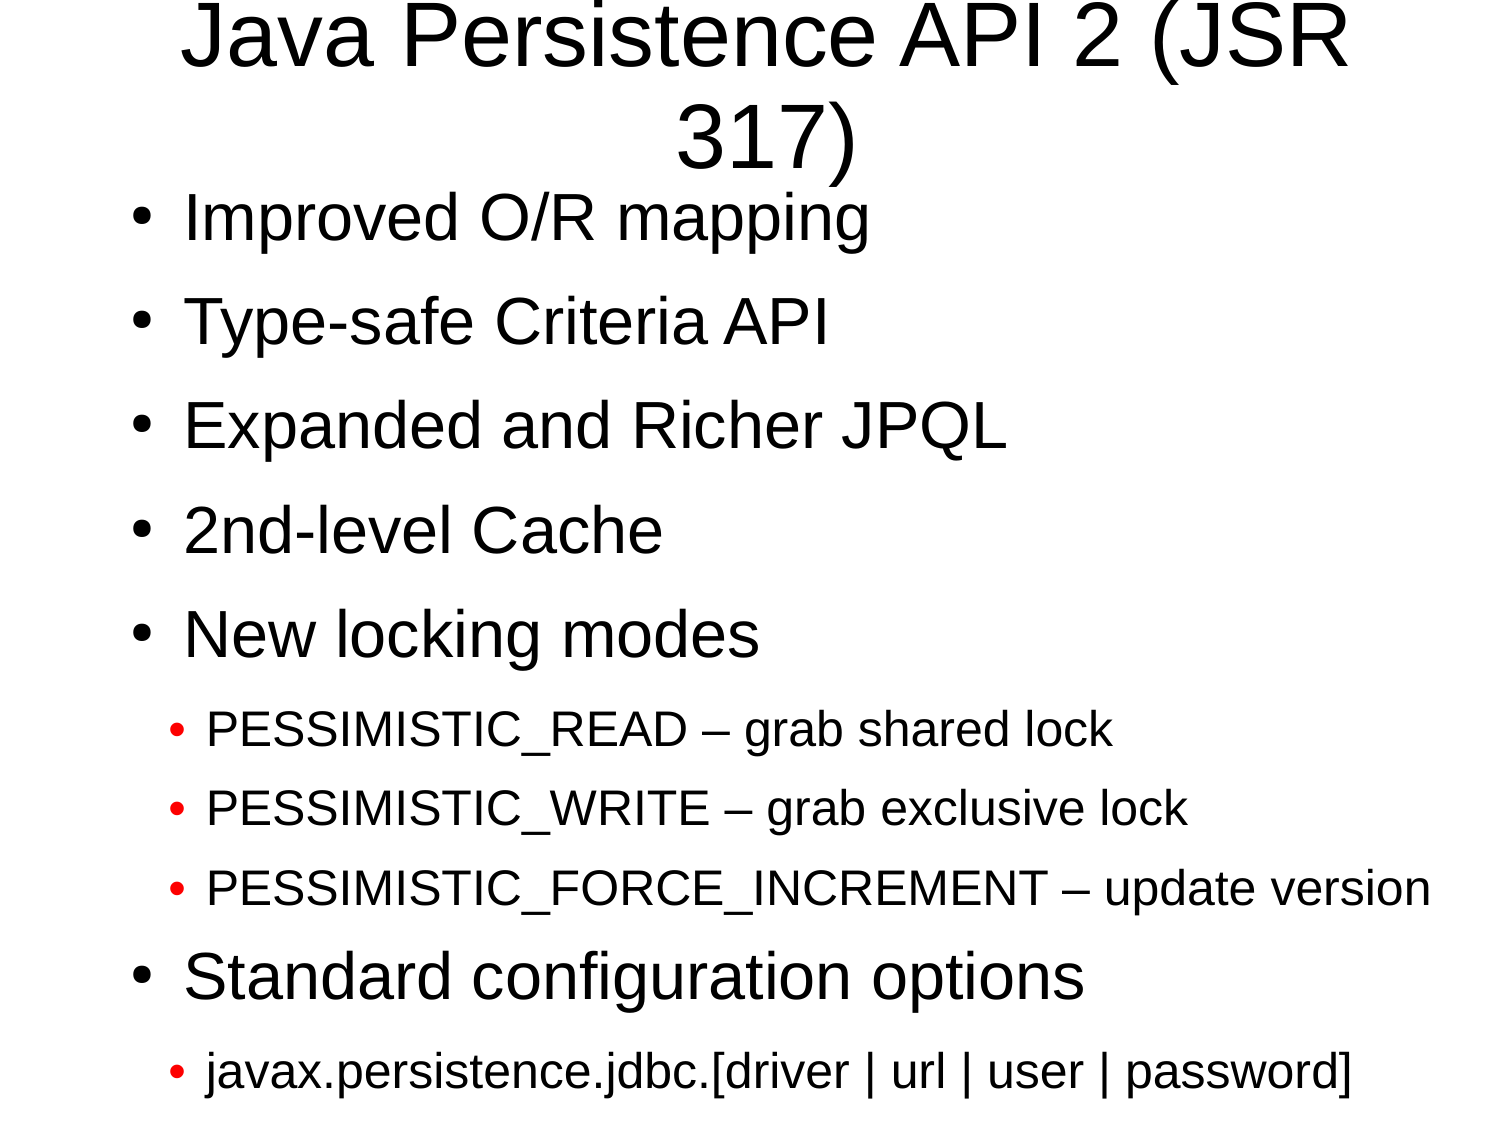

# Java Persistence API 2 (JSR 317)
Improved O/R mapping
Type-safe Criteria API
Expanded and Richer JPQL
2nd-level Cache
New locking modes
PESSIMISTIC_READ – grab shared lock
PESSIMISTIC_WRITE – grab exclusive lock
PESSIMISTIC_FORCE_INCREMENT – update version
Standard configuration options
javax.persistence.jdbc.[driver | url | user | password]